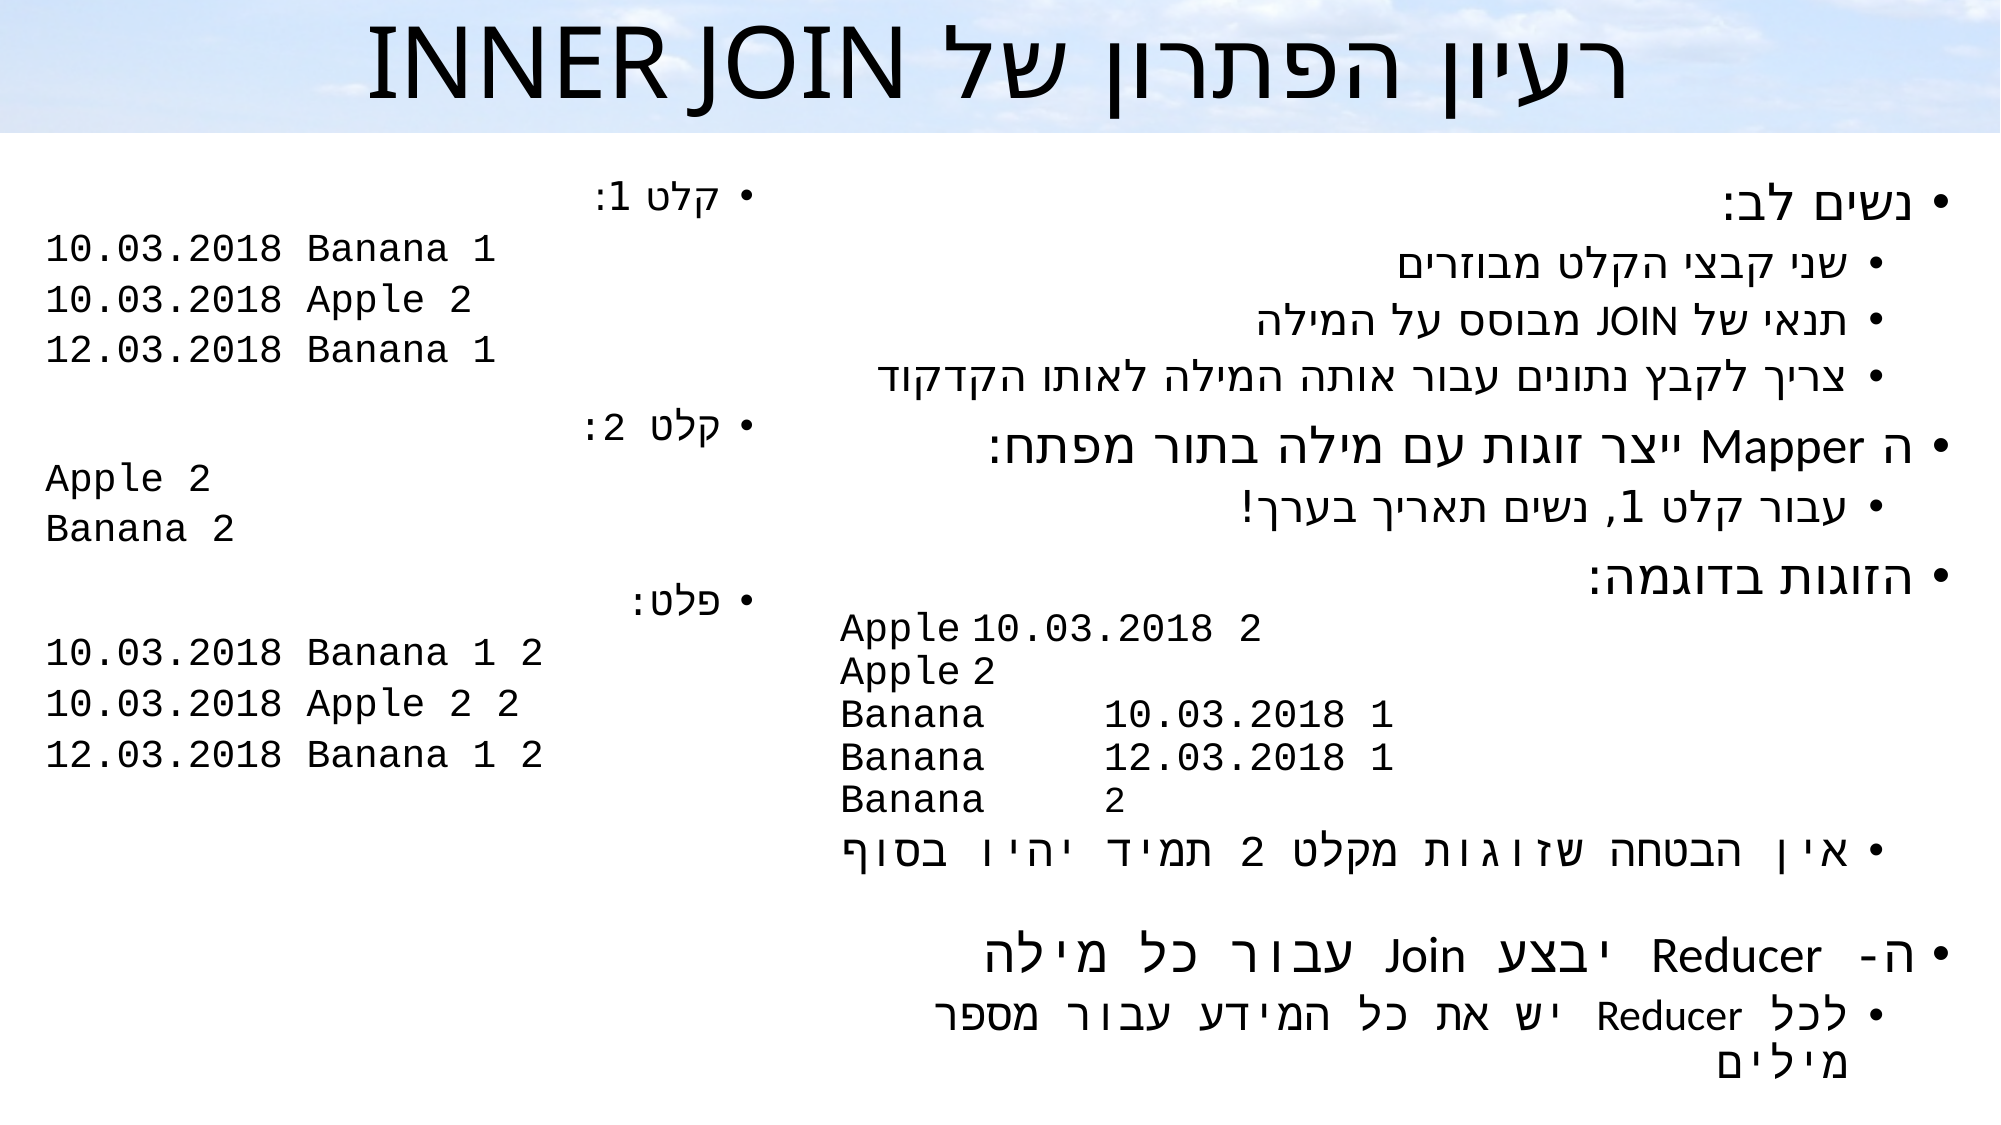

# רעיון הפתרון של INNER JOIN
קלט 1:
10.03.2018 Banana 1
10.03.2018 Apple 2
12.03.2018 Banana 1
קלט 2:
Apple 2
Banana 2
פלט:
10.03.2018 Banana 1 2
10.03.2018 Apple 2 2
12.03.2018 Banana 1 2
נשים לב:
שני קבצי הקלט מבוזרים
תנאי של JOIN מבוסס על המילה
צריך לקבץ נתונים עבור אותה המילה לאותו הקדקוד
ה Mapper ייצר זוגות עם מילה בתור מפתח:
עבור קלט 1, נשים תאריך בערך!
הזוגות בדוגמה:
Apple		10.03.2018 2
Apple		2
Banana	10.03.2018 1
Banana	12.03.2018 1
Banana	2
אין הבטחה שזוגות מקלט 2 תמיד יהיו בסוף
ה- Reducer יבצע Join עבור כל מילה
לכל Reducer יש את כל המידע עבור מספר מילים